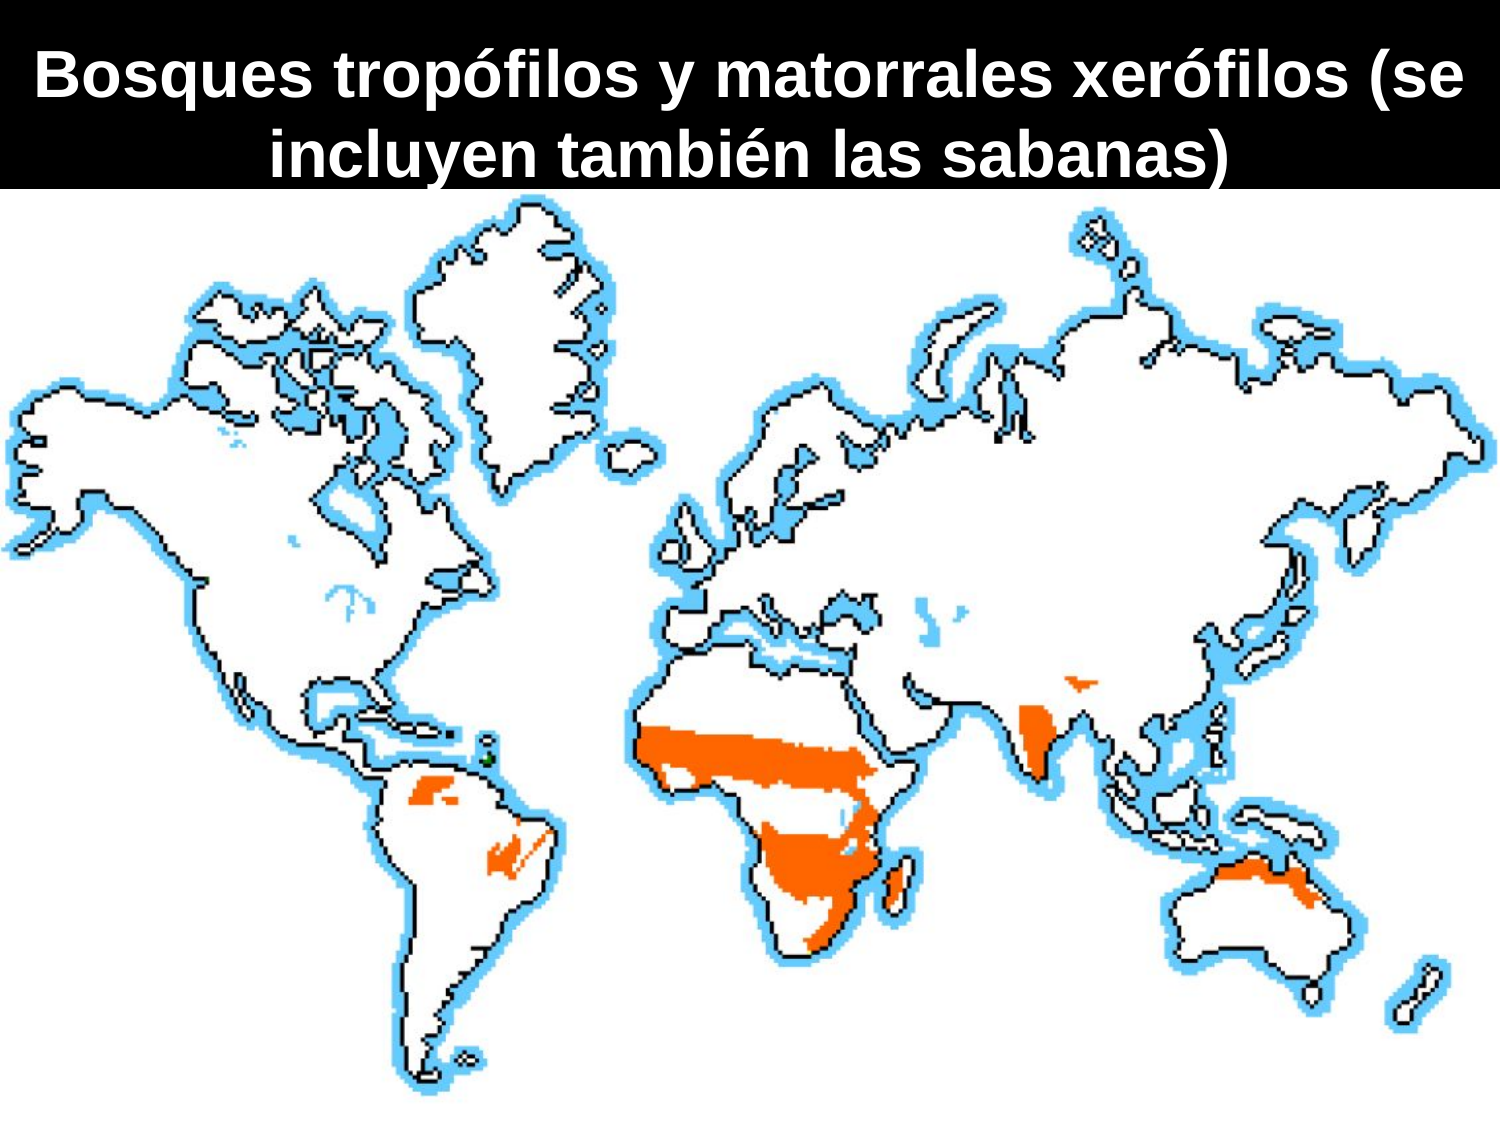

Bosques tropófilos y matorrales xerófilos (se incluyen también las sabanas)